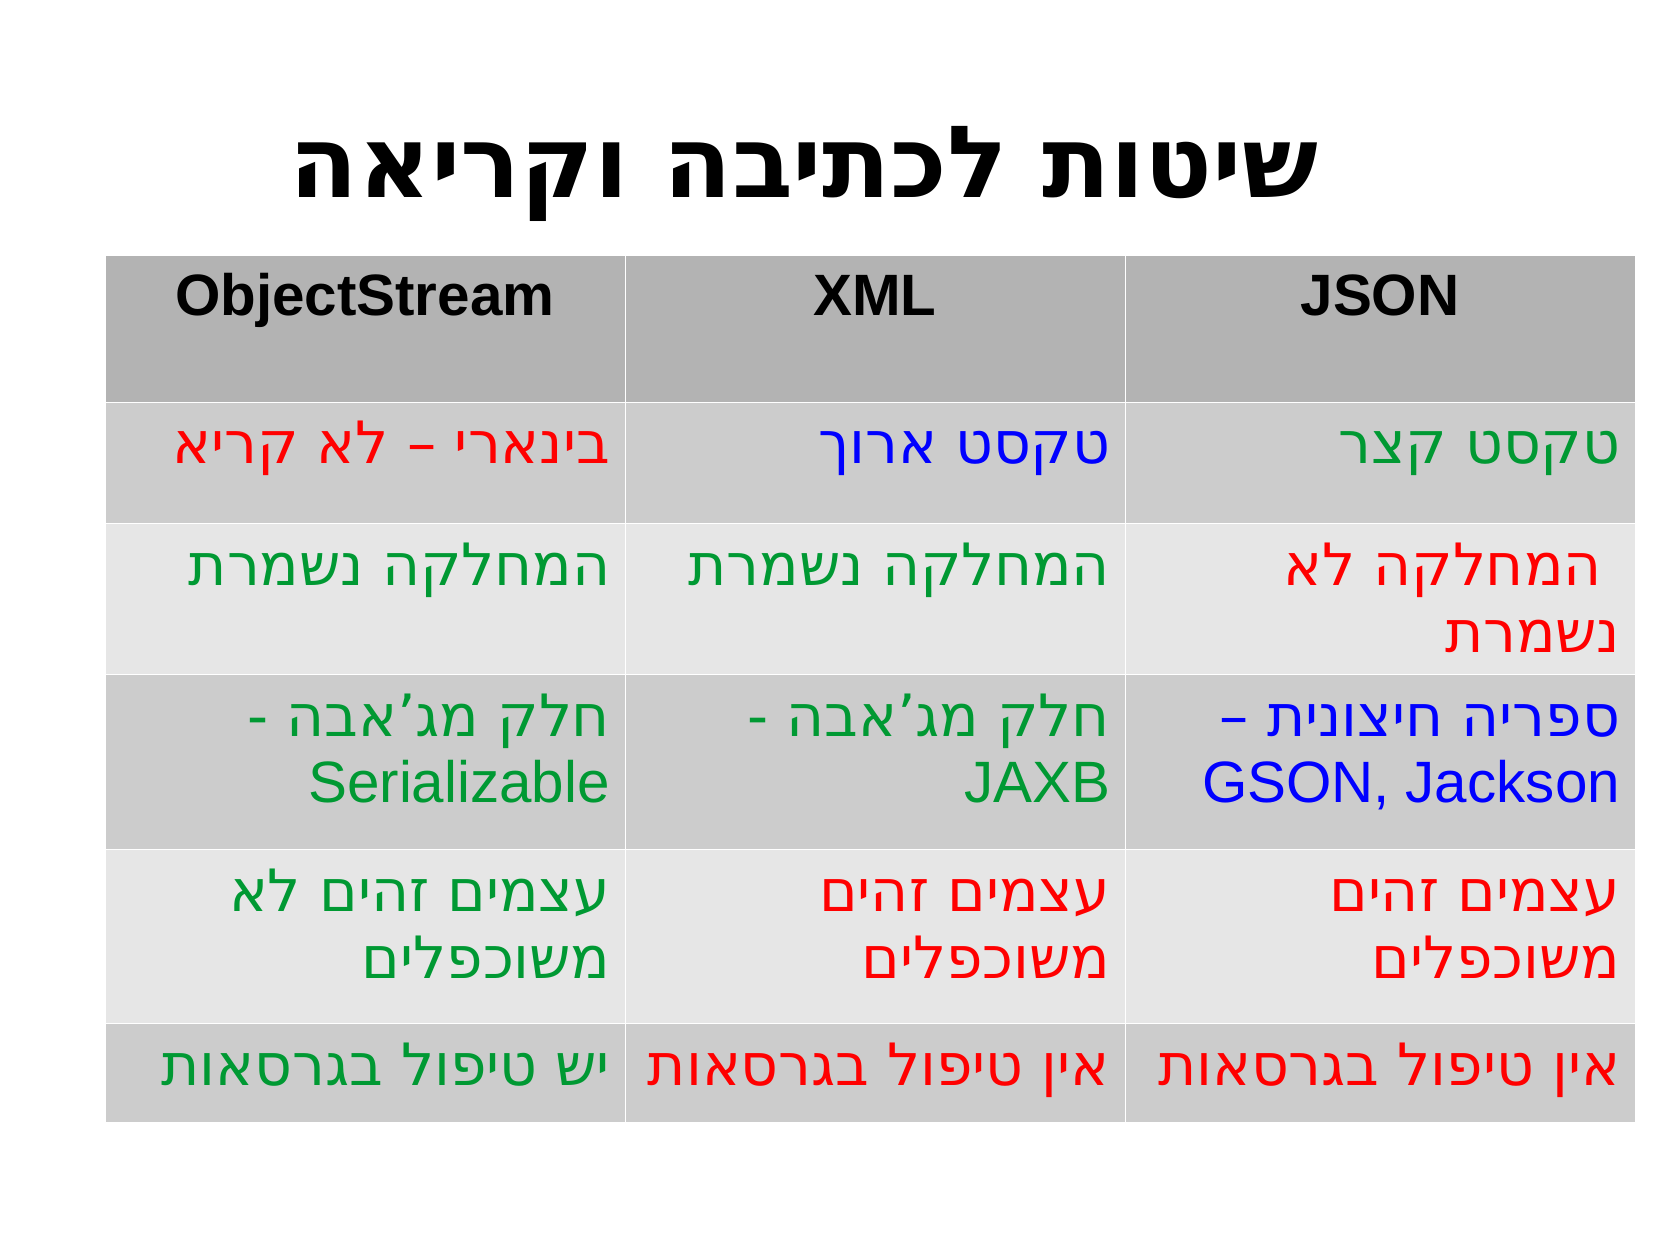

# שיטות לכתיבה וקריאה
| ObjectStream | XML | JSON |
| --- | --- | --- |
| בינארי – לא קריא | טקסט ארוך | טקסט קצר |
| המחלקה נשמרת | המחלקה נשמרת | המחלקה לא נשמרת |
| חלק מג’אבה - Serializable | חלק מג’אבה - JAXB | ספריה חיצונית – GSON, Jackson |
| עצמים זהים לא משוכפלים | עצמים זהים משוכפלים | עצמים זהים משוכפלים |
| יש טיפול בגרסאות | אין טיפול בגרסאות | אין טיפול בגרסאות |